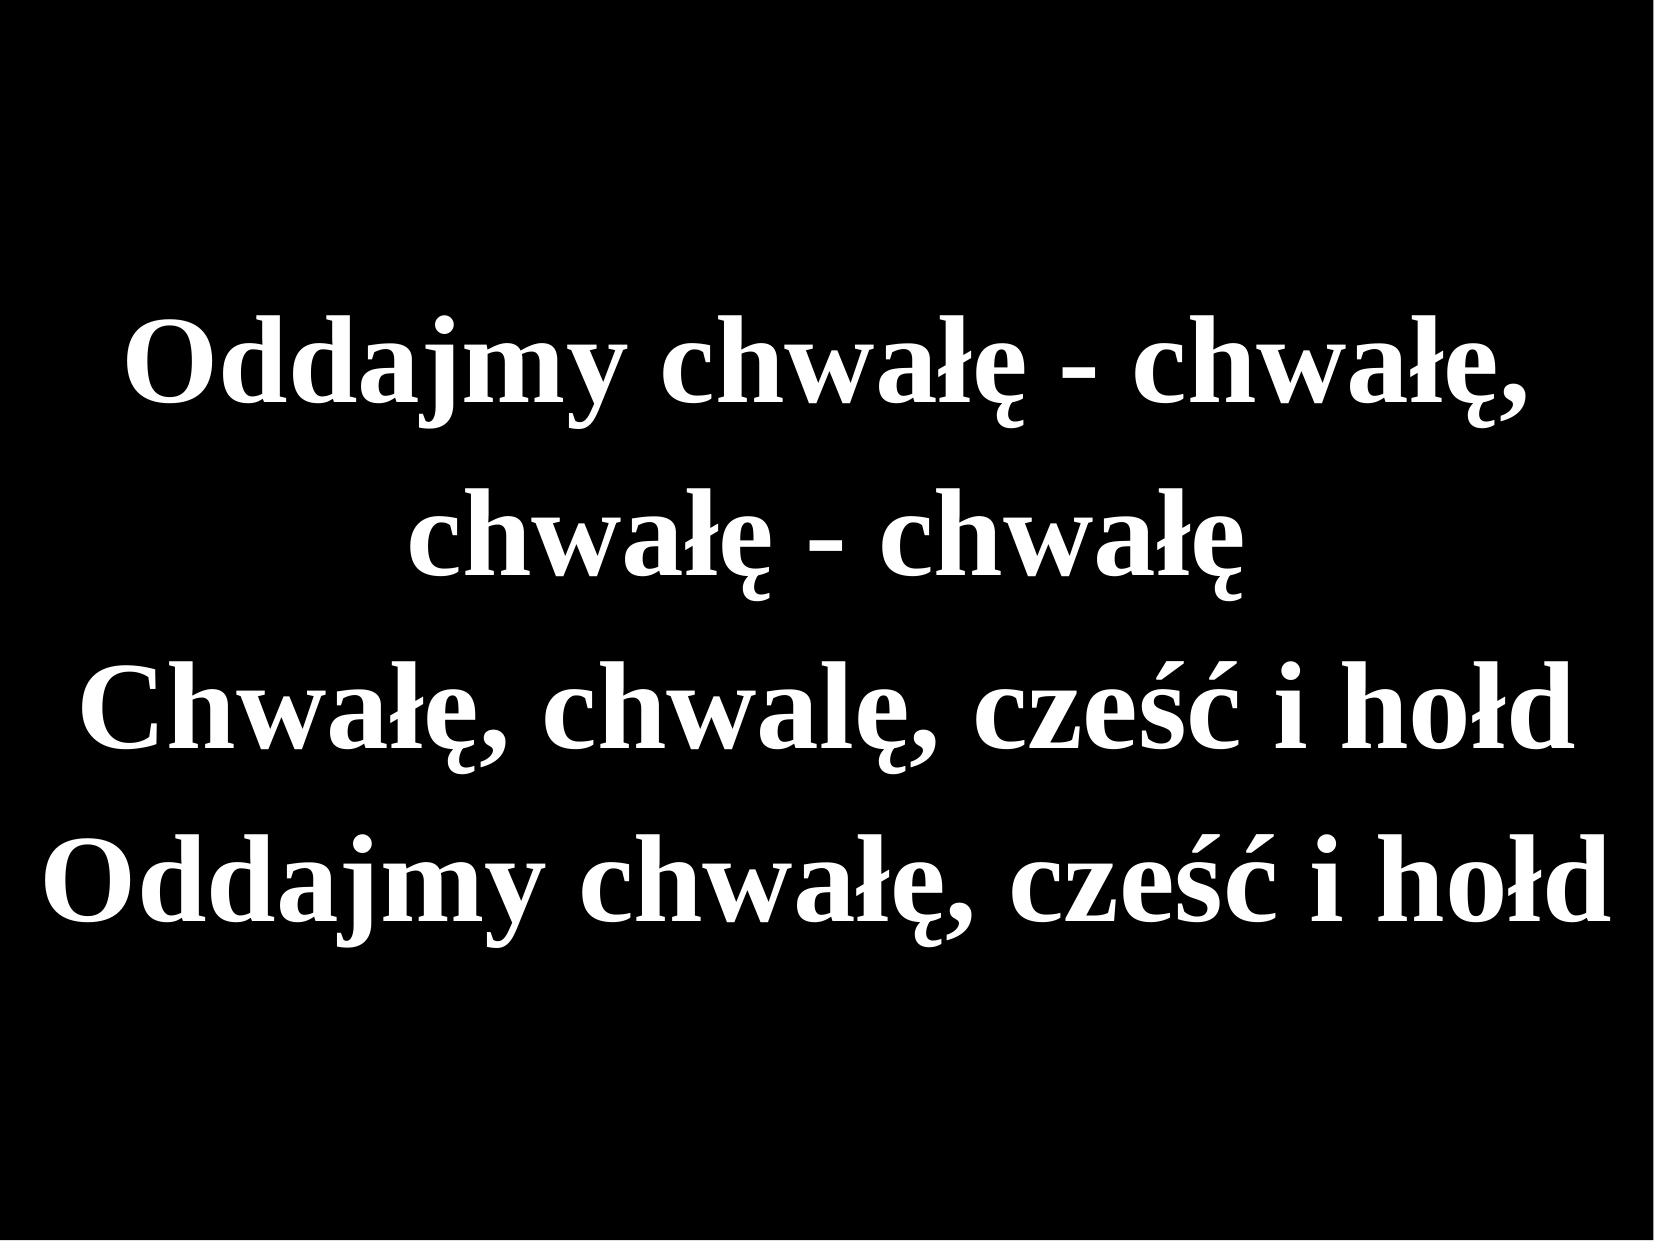

# Oddajmy chwałę - chwałę, ppp chwałę - chwałę ppp Chwałę, chwalę, cześć i hołd ppp Oddajmy chwałę, cześć i hołd